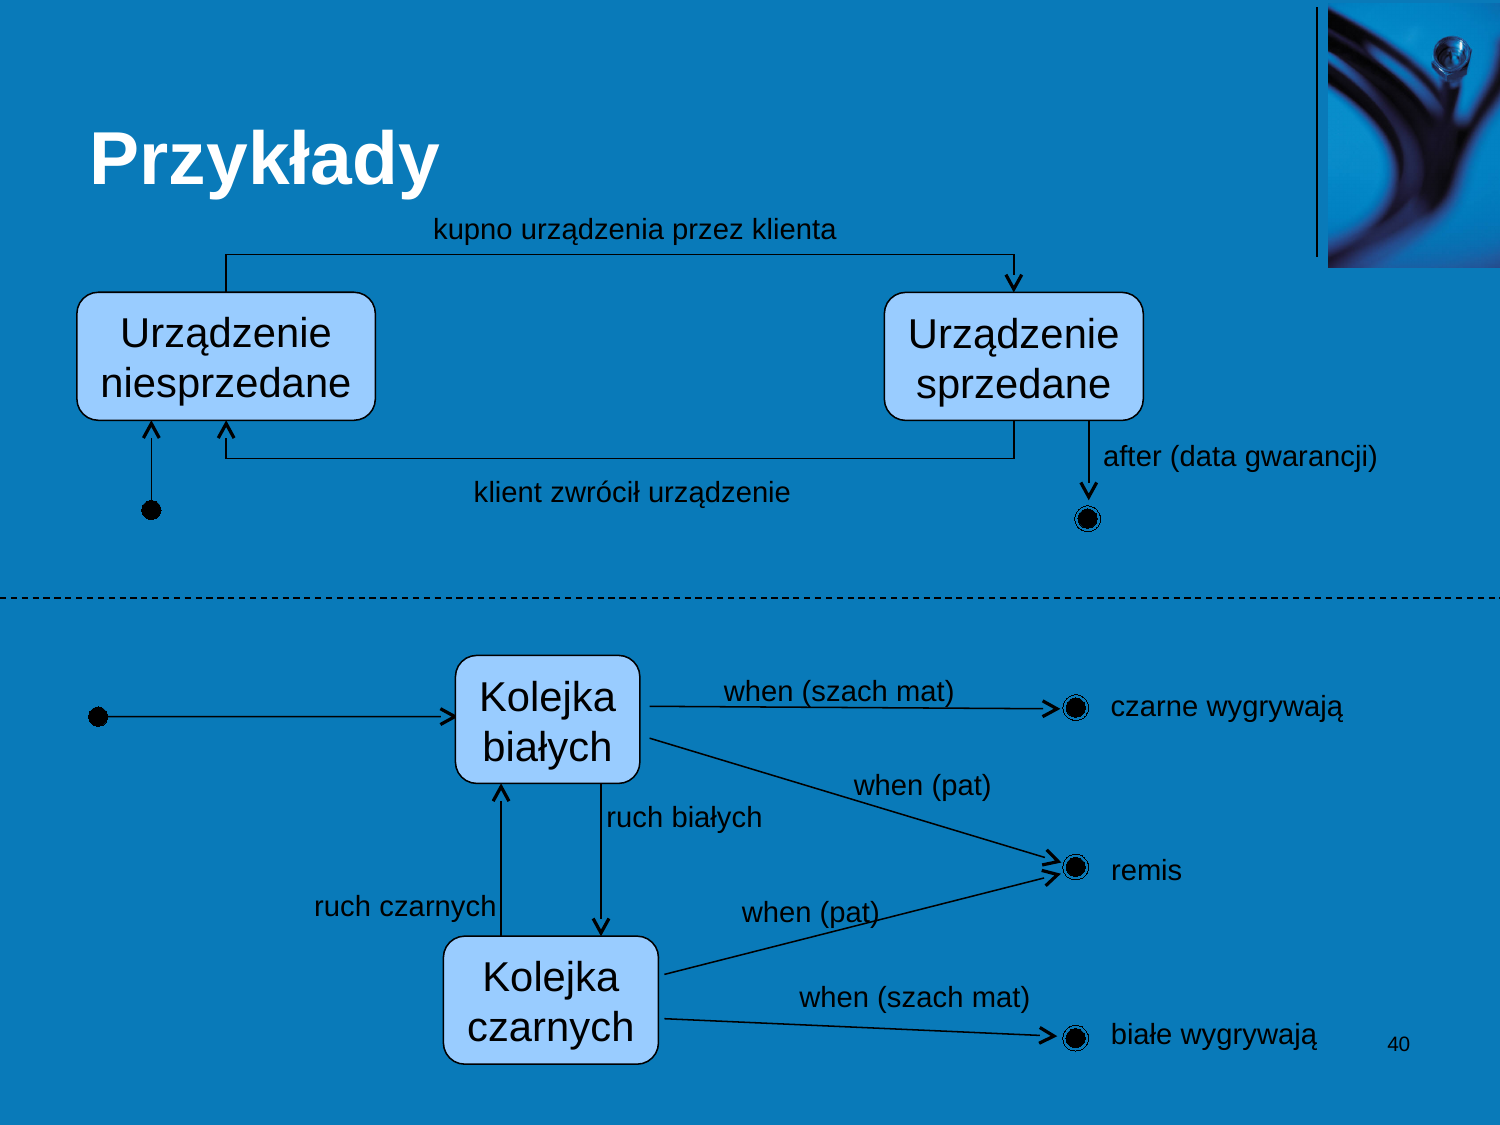

# Przykłady
kupno urządzenia przez klienta
Urządzenie
niesprzedane
Urządzenie
sprzedane
after (data gwarancji)
klient zwrócił urządzenie
Kolejka
białych
when (szach mat)
czarne wygrywają
when (pat)
ruch białych
remis
ruch czarnych
when (pat)
Kolejka
czarnych
when (szach mat)
białe wygrywają
40